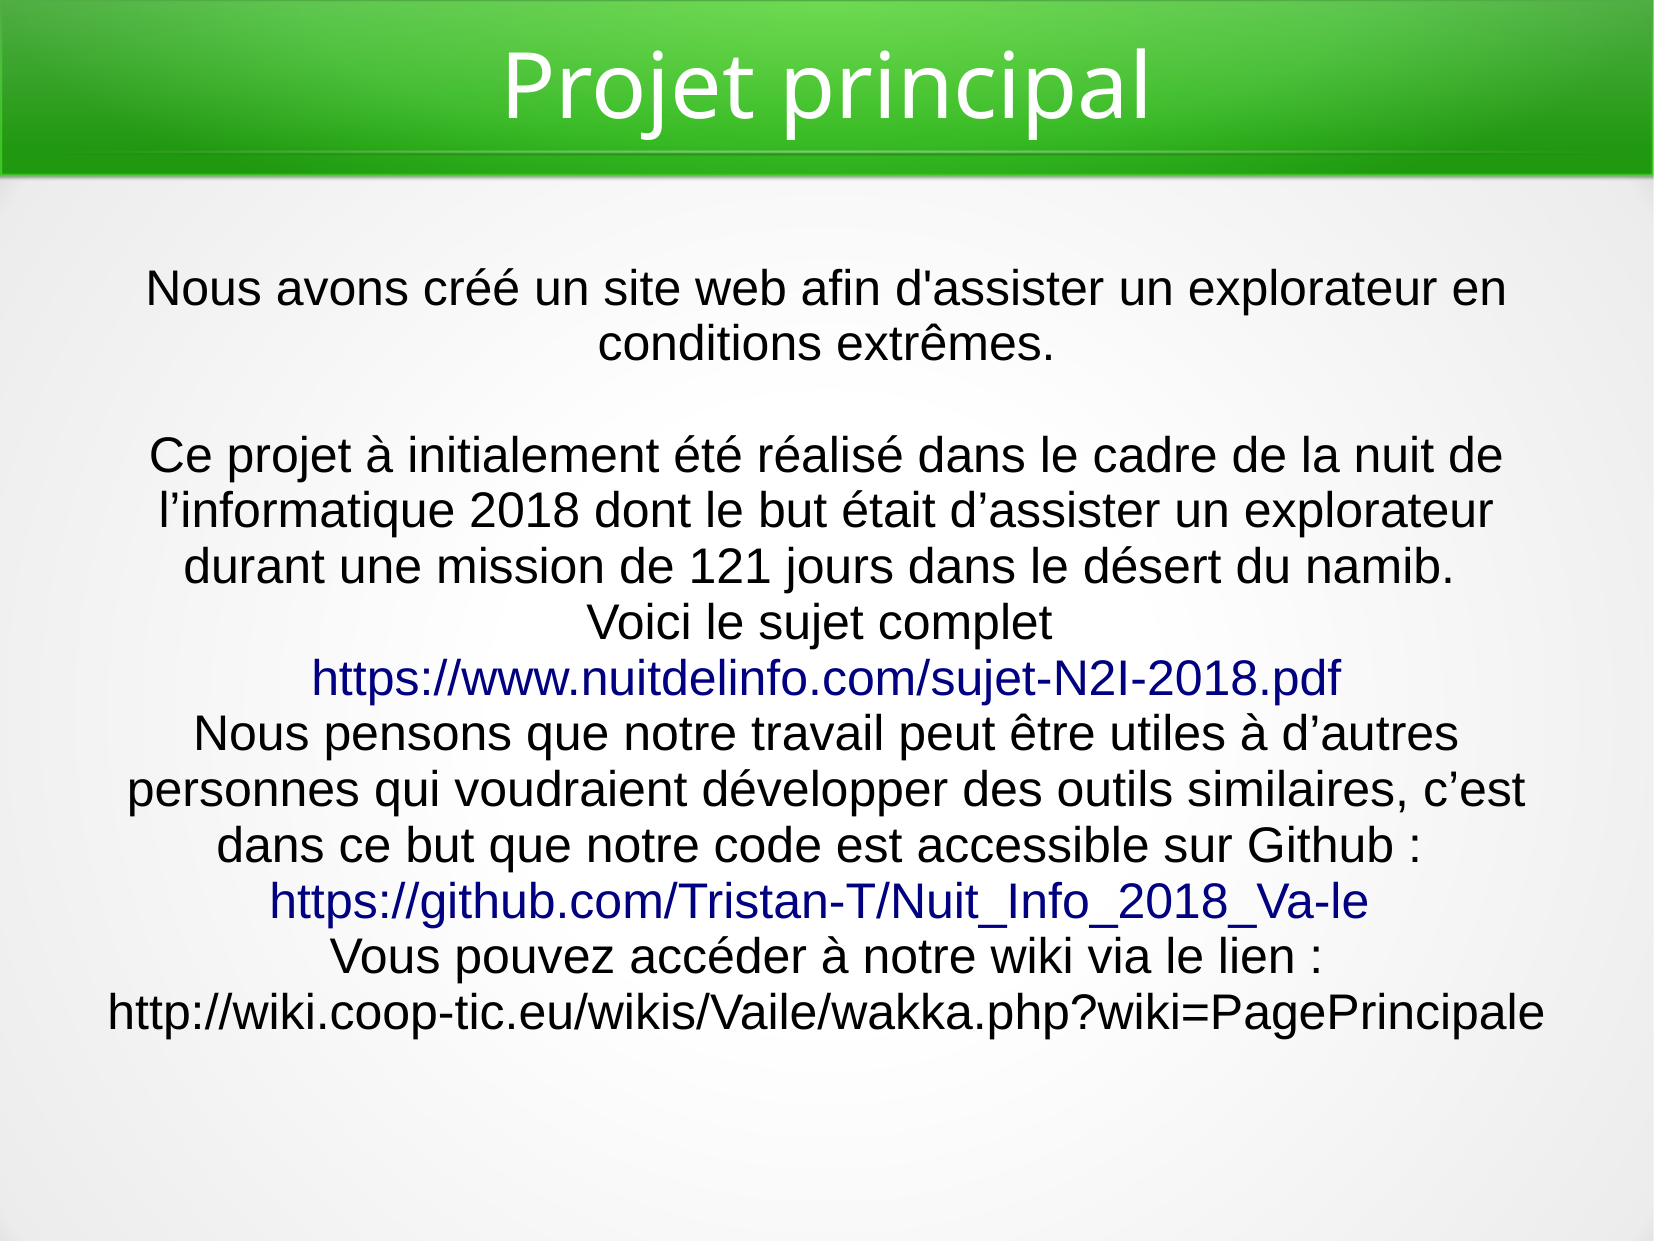

# Projet principal
Nous avons créé un site web afin d'assister un explorateur en conditions extrêmes.
Ce projet à initialement été réalisé dans le cadre de la nuit de l’informatique 2018 dont le but était d’assister un explorateur durant une mission de 121 jours dans le désert du namib.
Voici le sujet complet
https://www.nuitdelinfo.com/sujet-N2I-2018.pdf
Nous pensons que notre travail peut être utiles à d’autres personnes qui voudraient développer des outils similaires, c’est dans ce but que notre code est accessible sur Github : https://github.com/Tristan-T/Nuit_Info_2018_Va-le
Vous pouvez accéder à notre wiki via le lien :
http://wiki.coop-tic.eu/wikis/Vaile/wakka.php?wiki=PagePrincipale